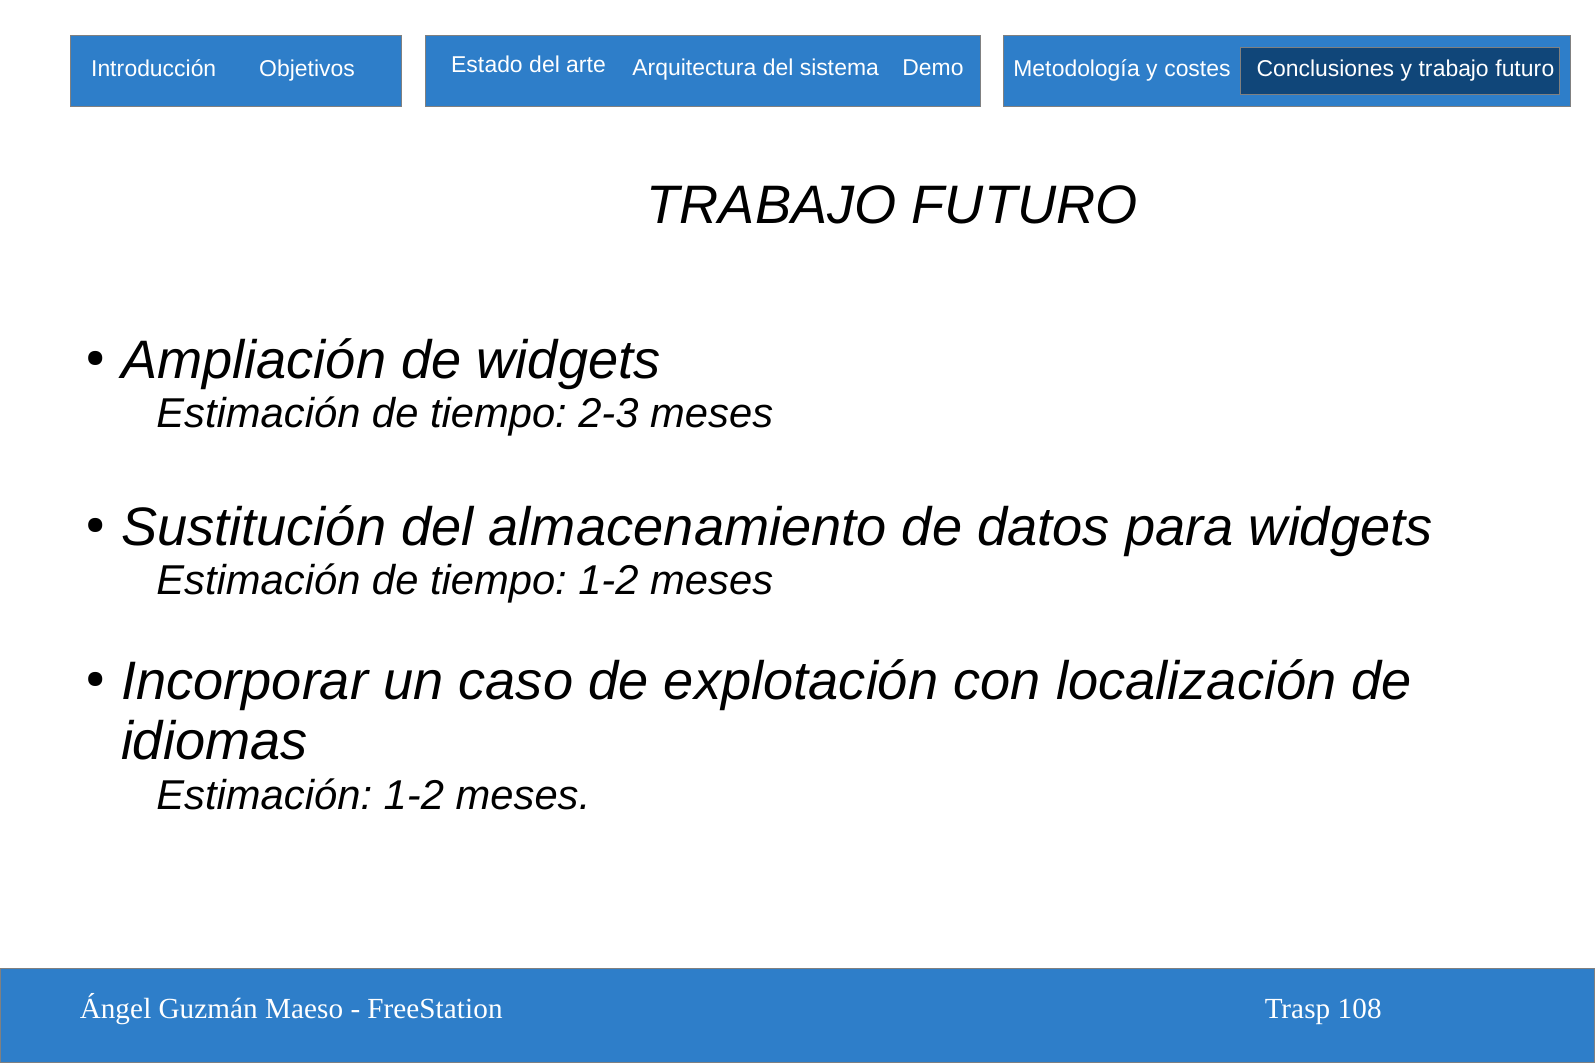

Metodología y costes
Metodología y costes
Conclusiones y trabajo futuro
Conclusiones y trabajo futuro
Introducción
# Objetivos
Estado del arte
Estado del arte
Arquitectura del sistema
Arquitectura del sistema
Demo
Demo
TRABAJO FUTURO
Ampliación de widgets
Estimación de tiempo: 2-3 meses
Sustitución del almacenamiento de datos para widgets
Estimación de tiempo: 1-2 meses
Incorporar un caso de explotación con localización de idiomas
Estimación: 1-2 meses.
108